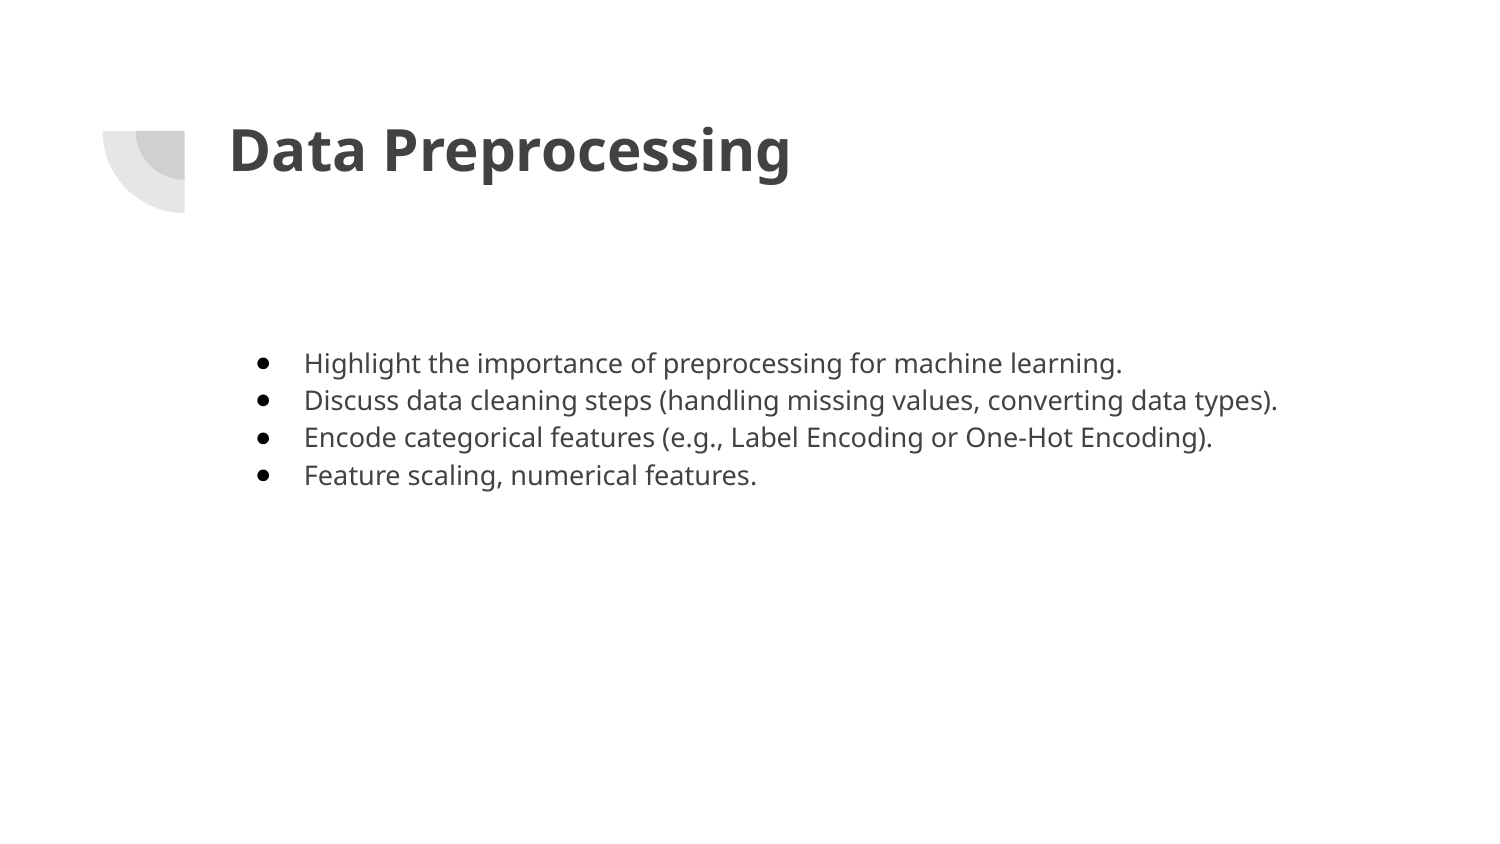

# Data Preprocessing
Highlight the importance of preprocessing for machine learning.
Discuss data cleaning steps (handling missing values, converting data types).
Encode categorical features (e.g., Label Encoding or One-Hot Encoding).
Feature scaling, numerical features.